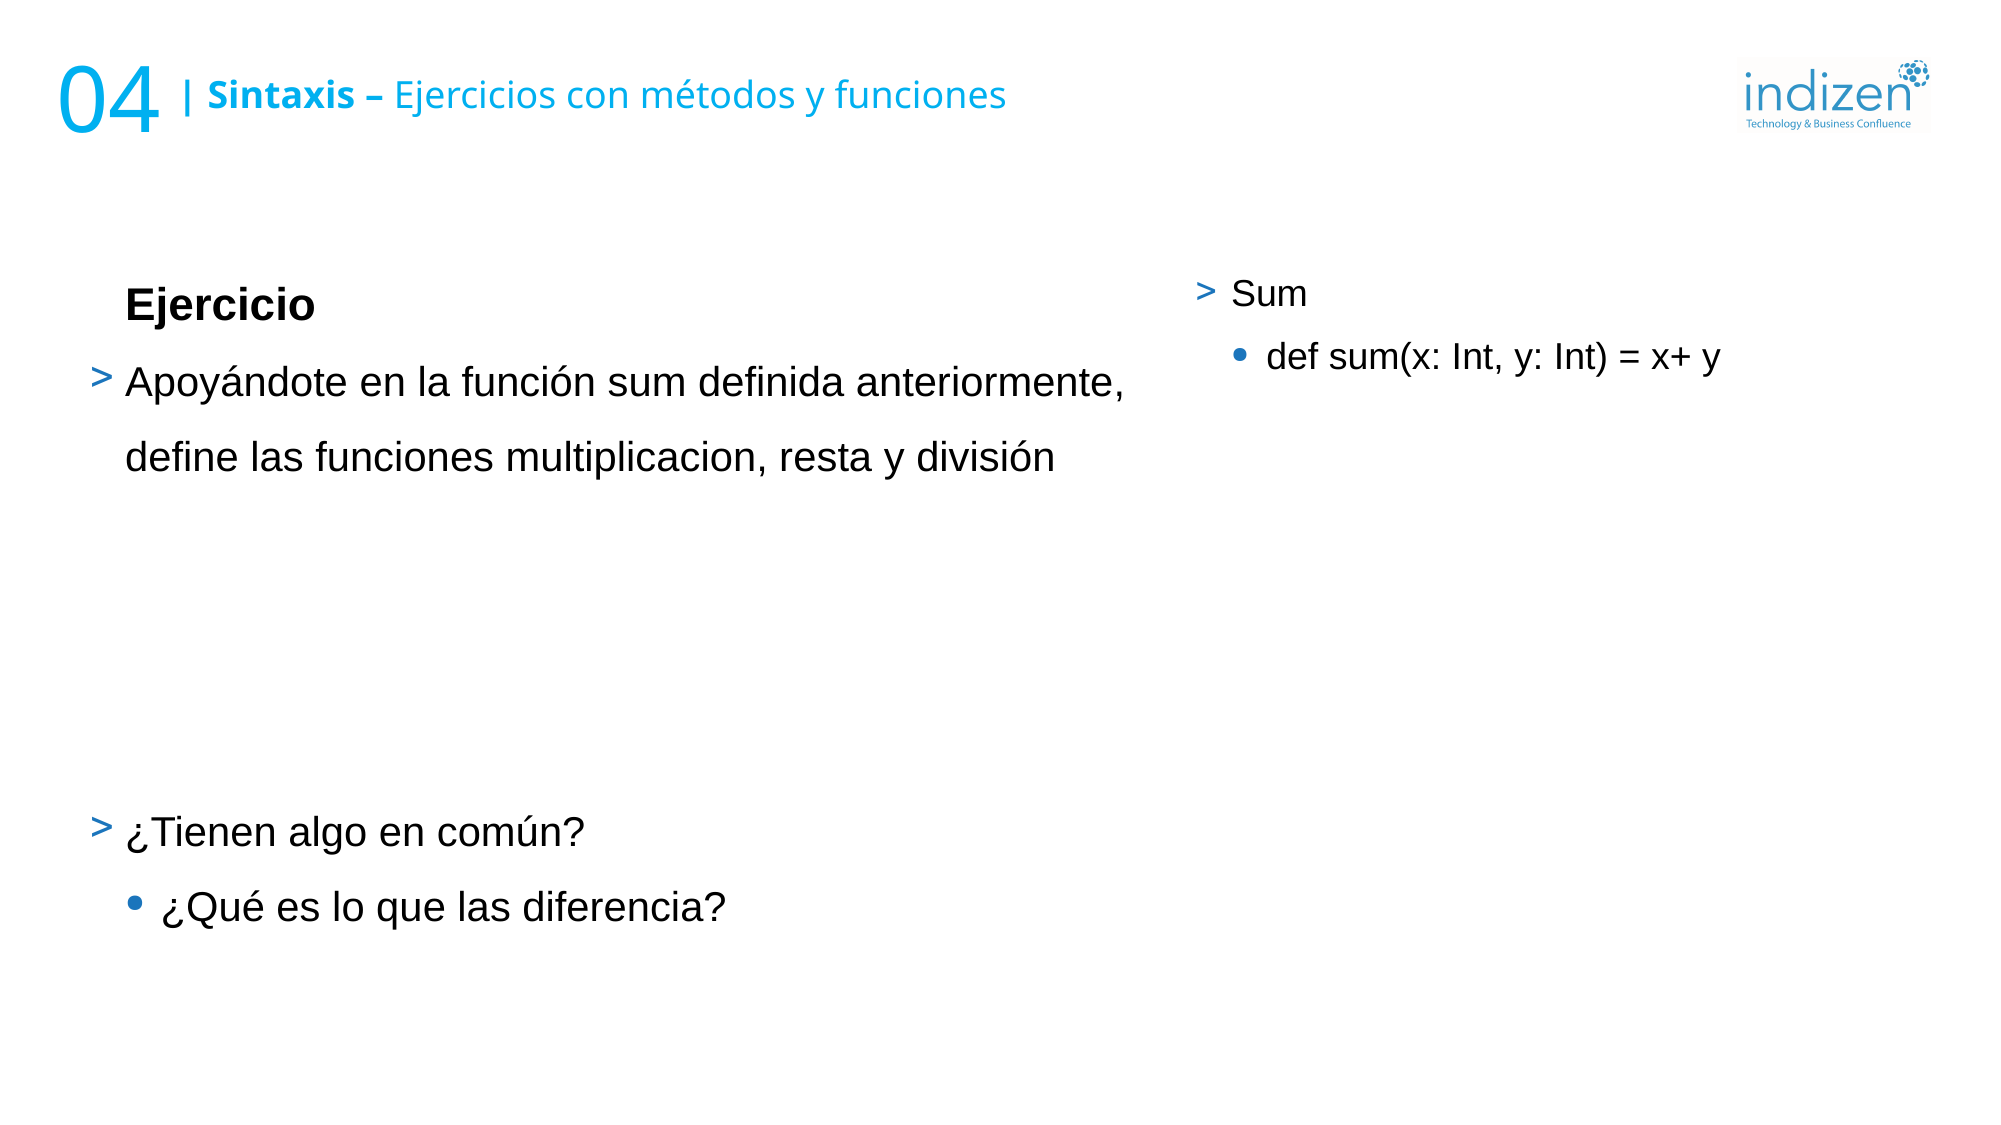

04
| Sintaxis – Ejercicios con métodos y funciones
Ejercicio
Apoyándote en la función sum definida anteriormente, define las funciones multiplicacion, resta y división
¿Tienen algo en común?
¿Qué es lo que las diferencia?
Sum
def sum(x: Int, y: Int) = x+ y